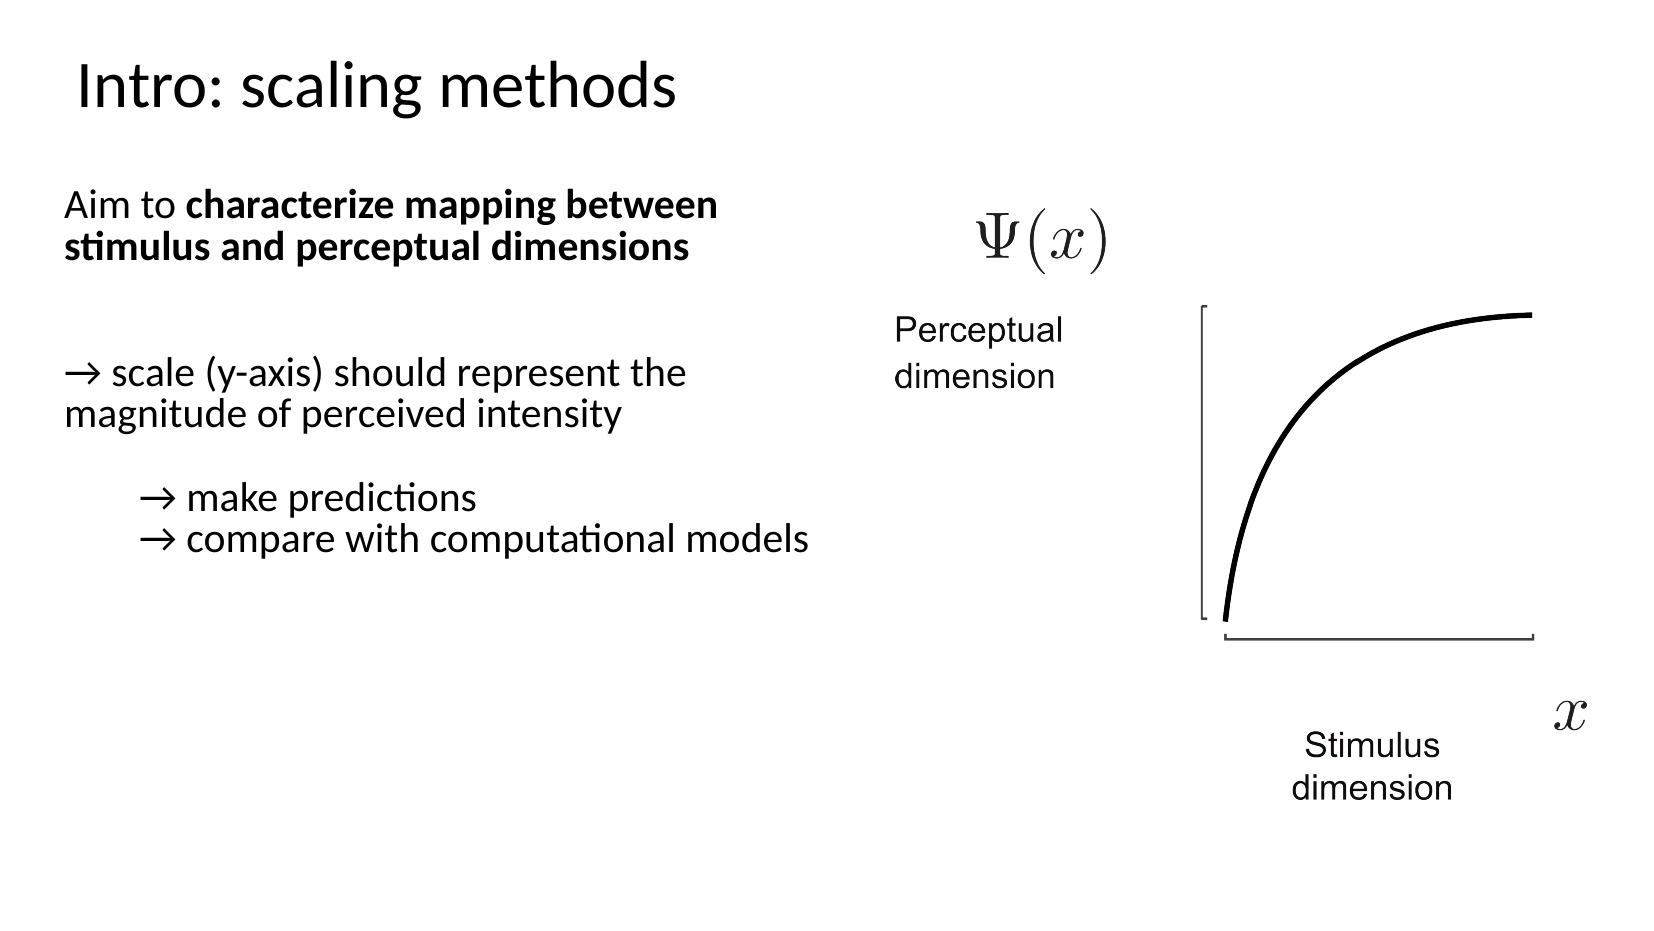

# Intro: scaling methods
Aim to characterize mapping between stimulus and perceptual dimensions
→ scale (y-axis) should represent the magnitude of perceived intensity
	→ make predictions
	→ compare with computational models